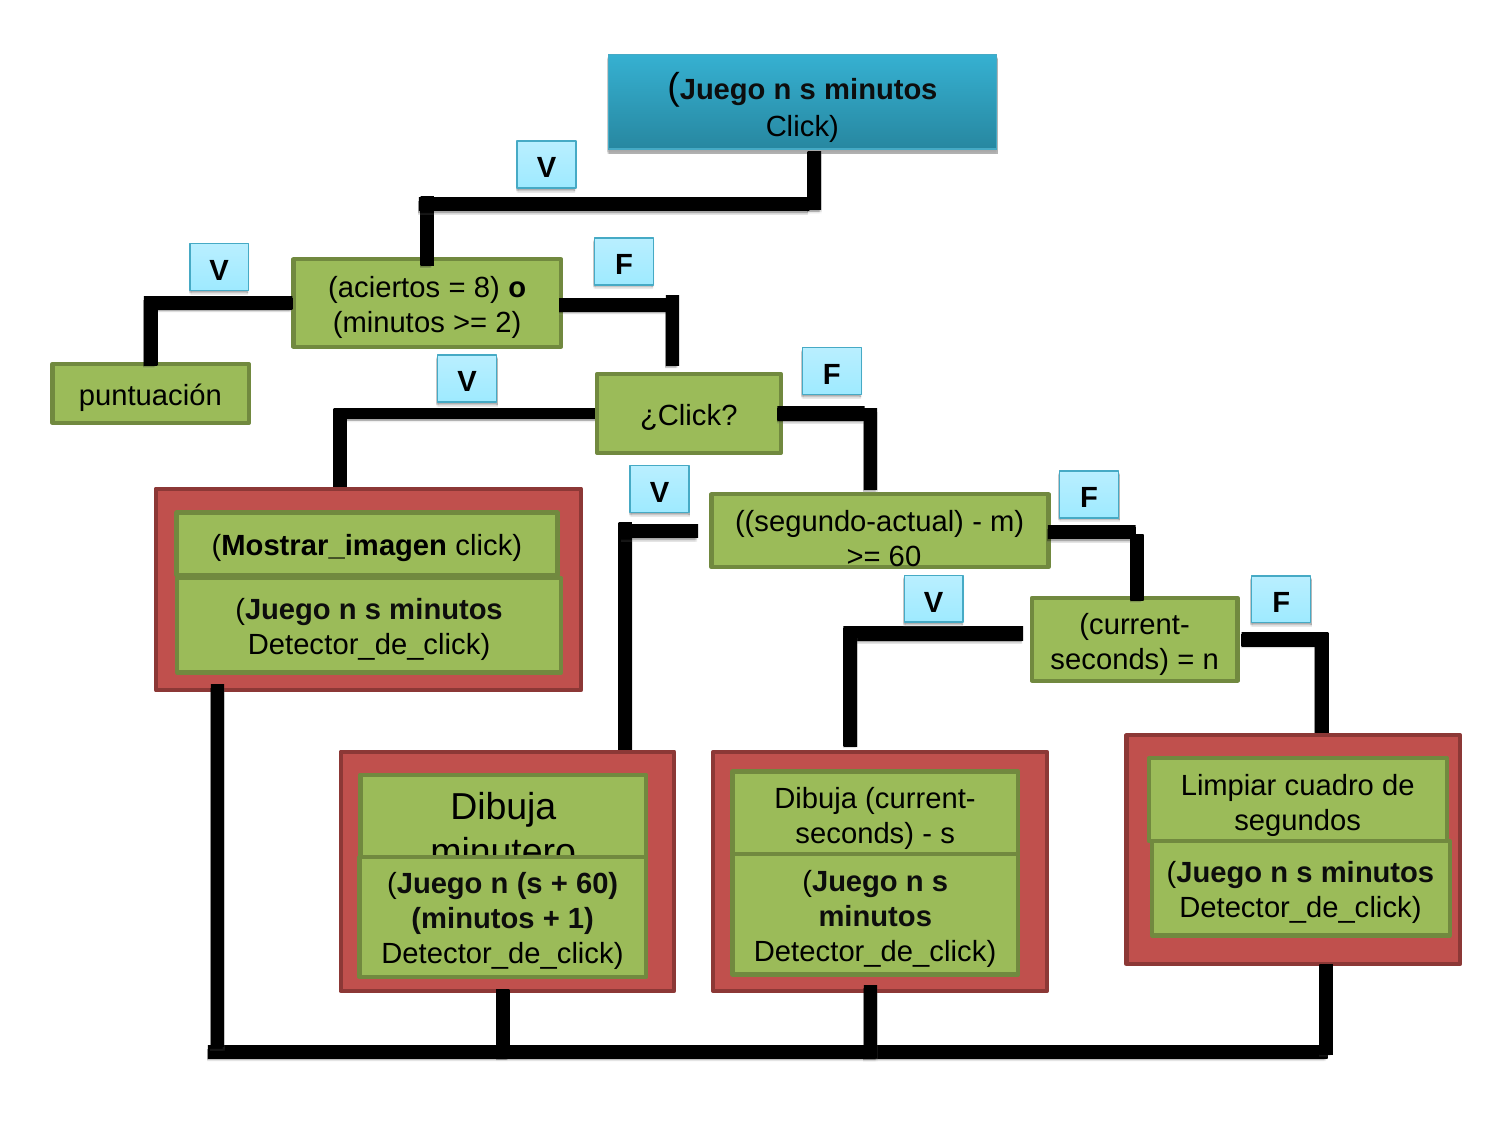

(Juego n s minutos
Click)
V
F
V
(aciertos = 8) o
(minutos >= 2)
F
V
puntuación
¿Click?
V
F
((segundo-actual) - m)
 >= 60
(Mostrar_imagen click)
V
F
(Juego n s minutos
Detector_de_click)
(current-seconds) = n
Limpiar cuadro de segundos
Dibuja (current-seconds) - s
Dibuja minutero
(Juego n s minutos
Detector_de_click)
(Juego n s minutos
Detector_de_click)
(Juego n (s + 60) (minutos + 1)
Detector_de_click)